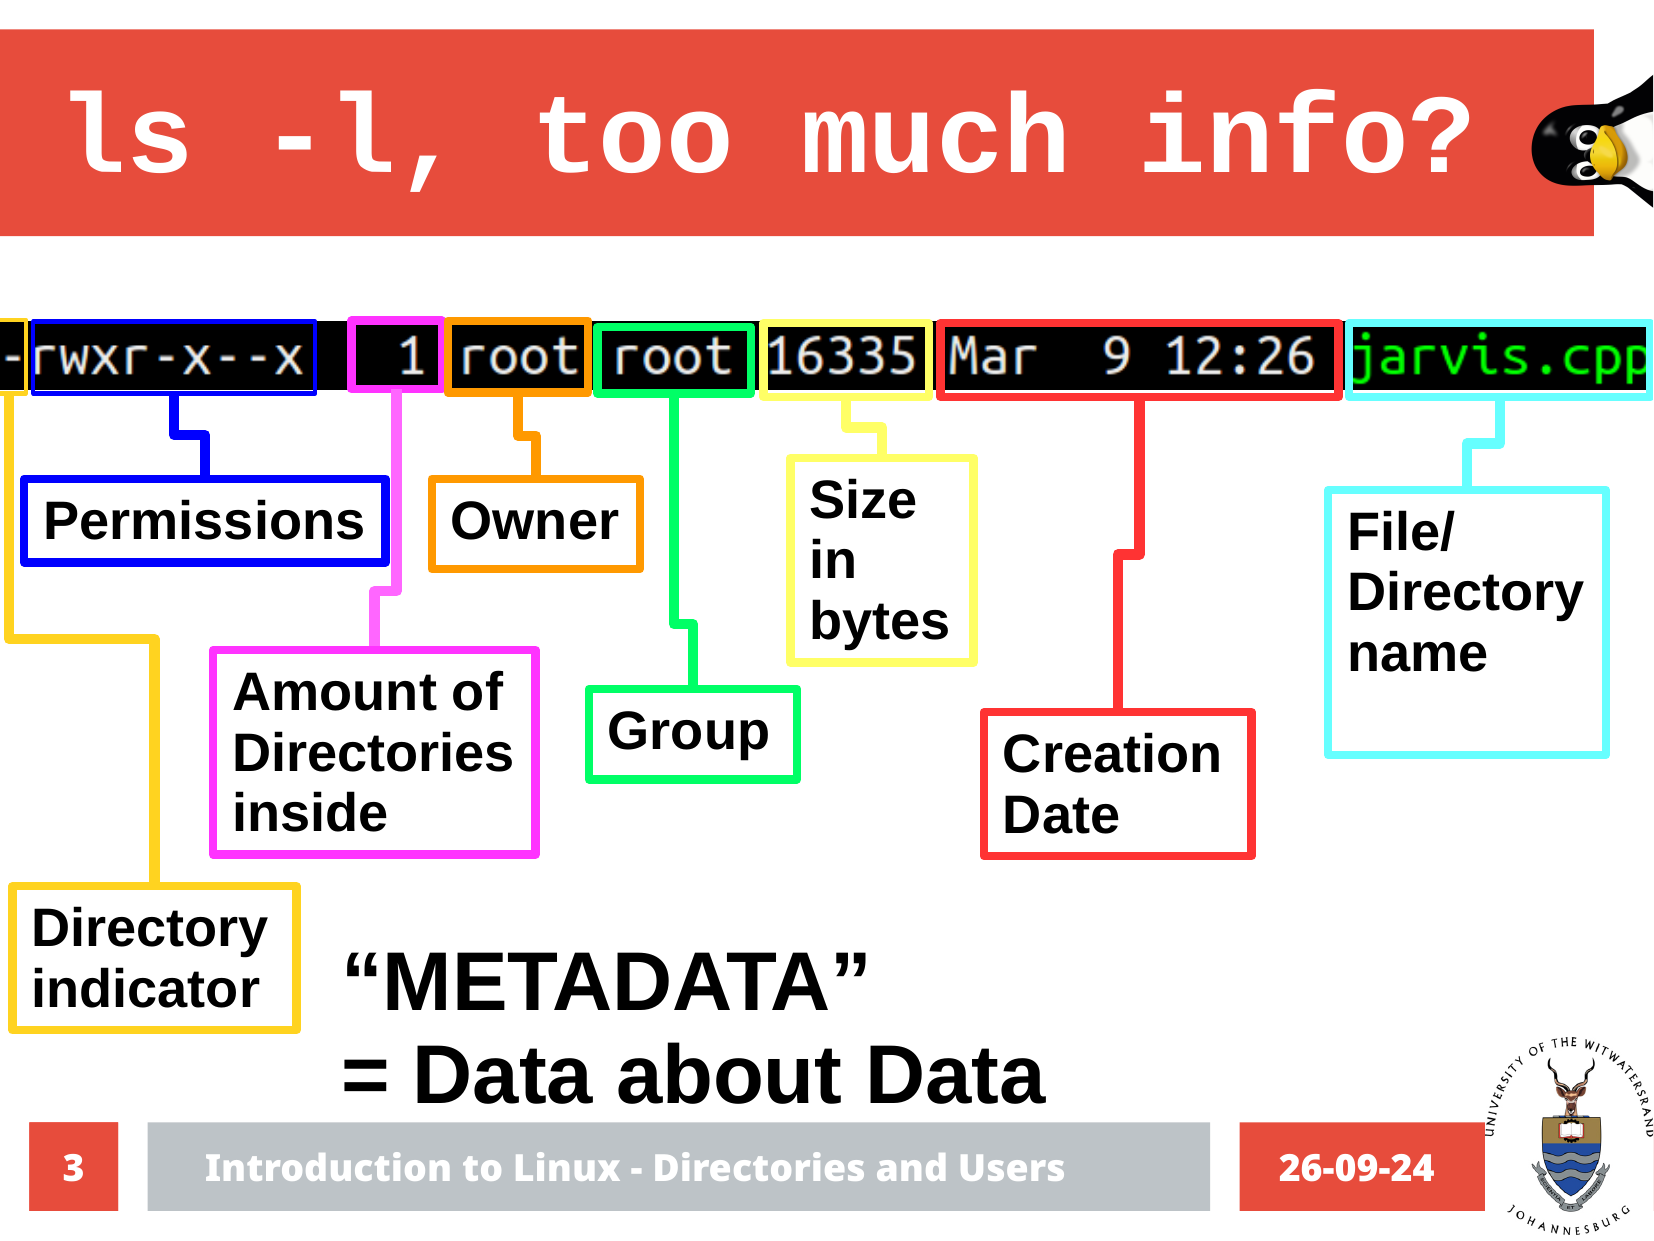

# ls -l, too much info?
Size in bytes
Permissions
Owner
File/
Directory name
Amount of Directories inside
Group
Creation Date
Directory indicator
“METADATA”
= Data about Data
3
 Introduction to Linux - Directories and Users